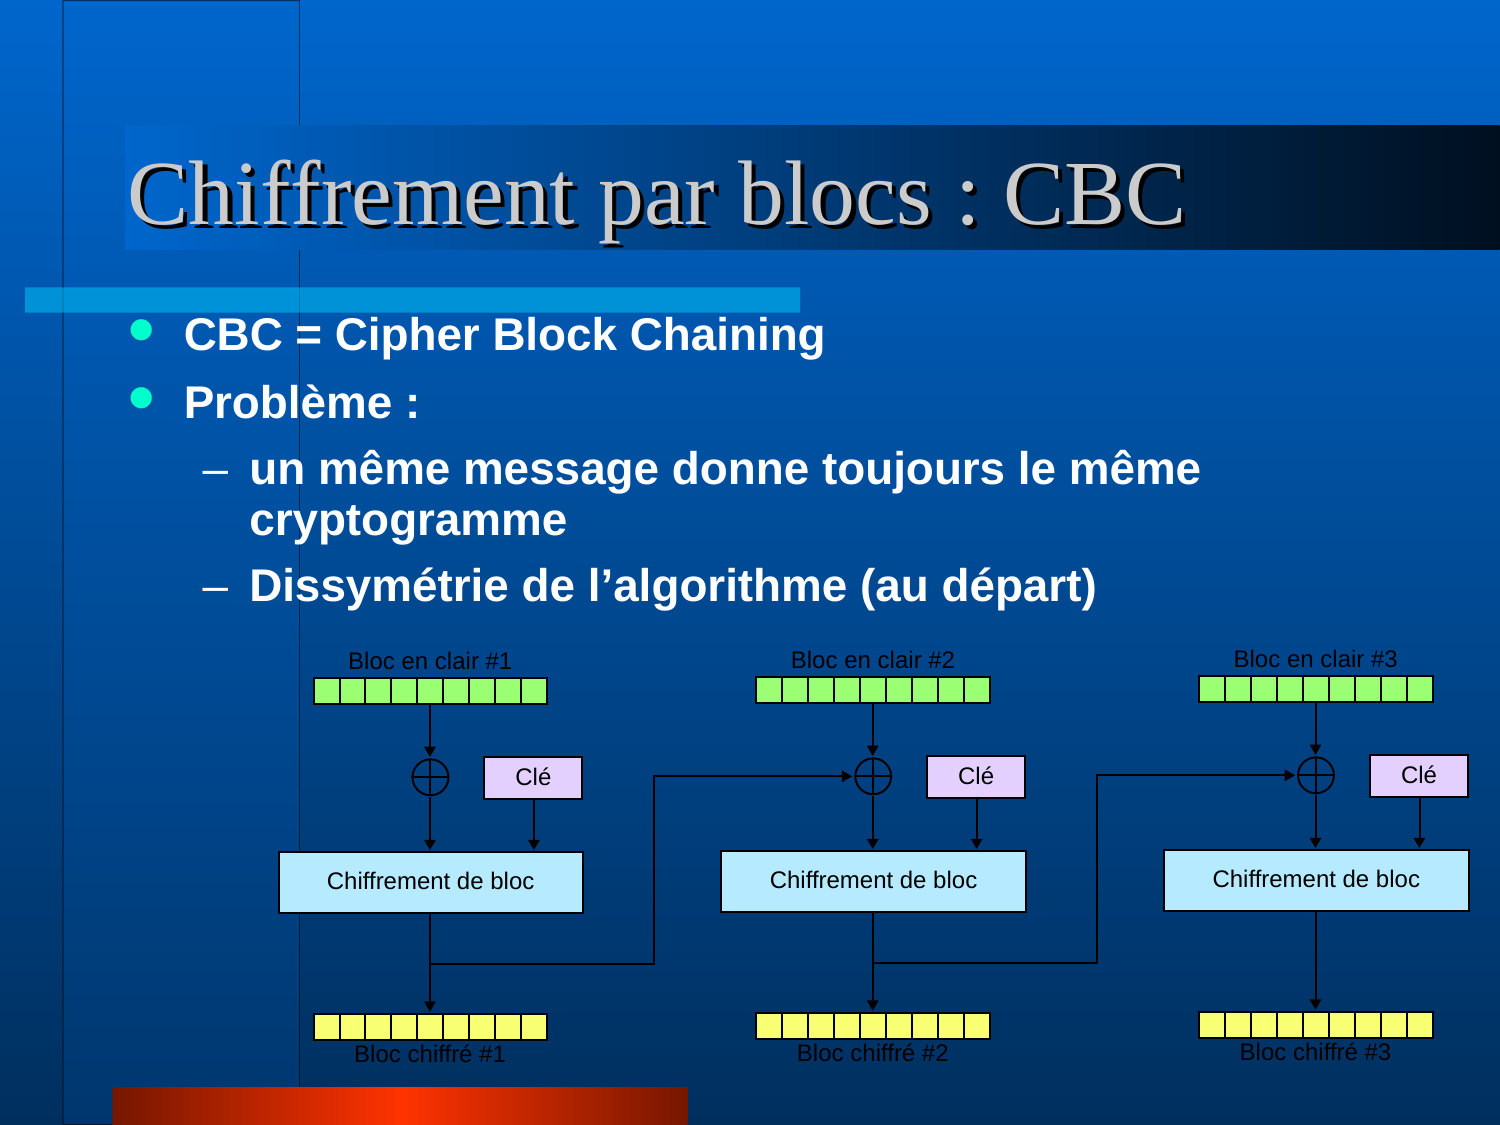

# Chiffrement par blocs : CBC
CBC = Cipher Block Chaining
Problème :
un même message donne toujours le même cryptogramme
Dissymétrie de l’algorithme (au départ)